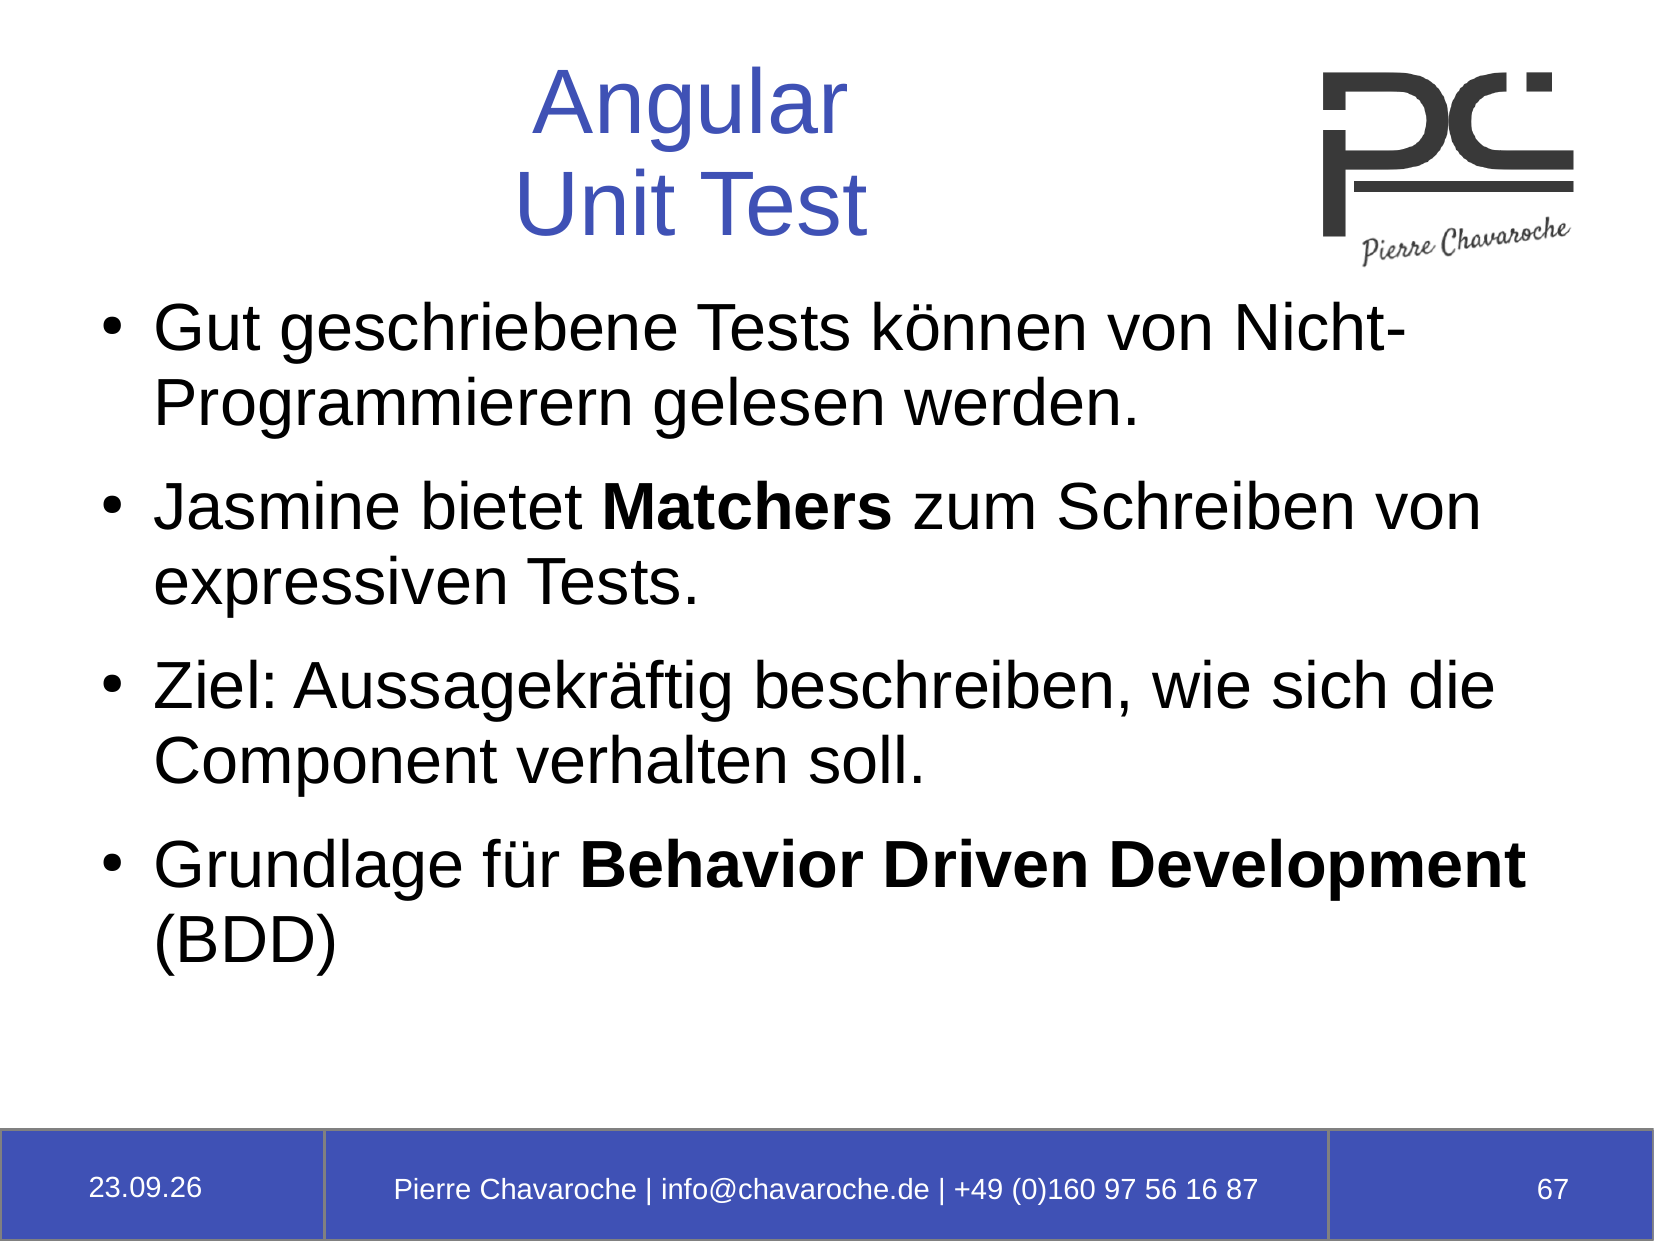

# Angular Unit Test
Gut geschriebene Tests können von Nicht-Programmierern gelesen werden.
Jasmine bietet Matchers zum Schreiben von expressiven Tests.
Ziel: Aussagekräftig beschreiben, wie sich die Component verhalten soll.
Grundlage für Behavior Driven Development (BDD)
Pierre Chavaroche | info@chavaroche.de | +49 (0)160 97 56 16 87
67